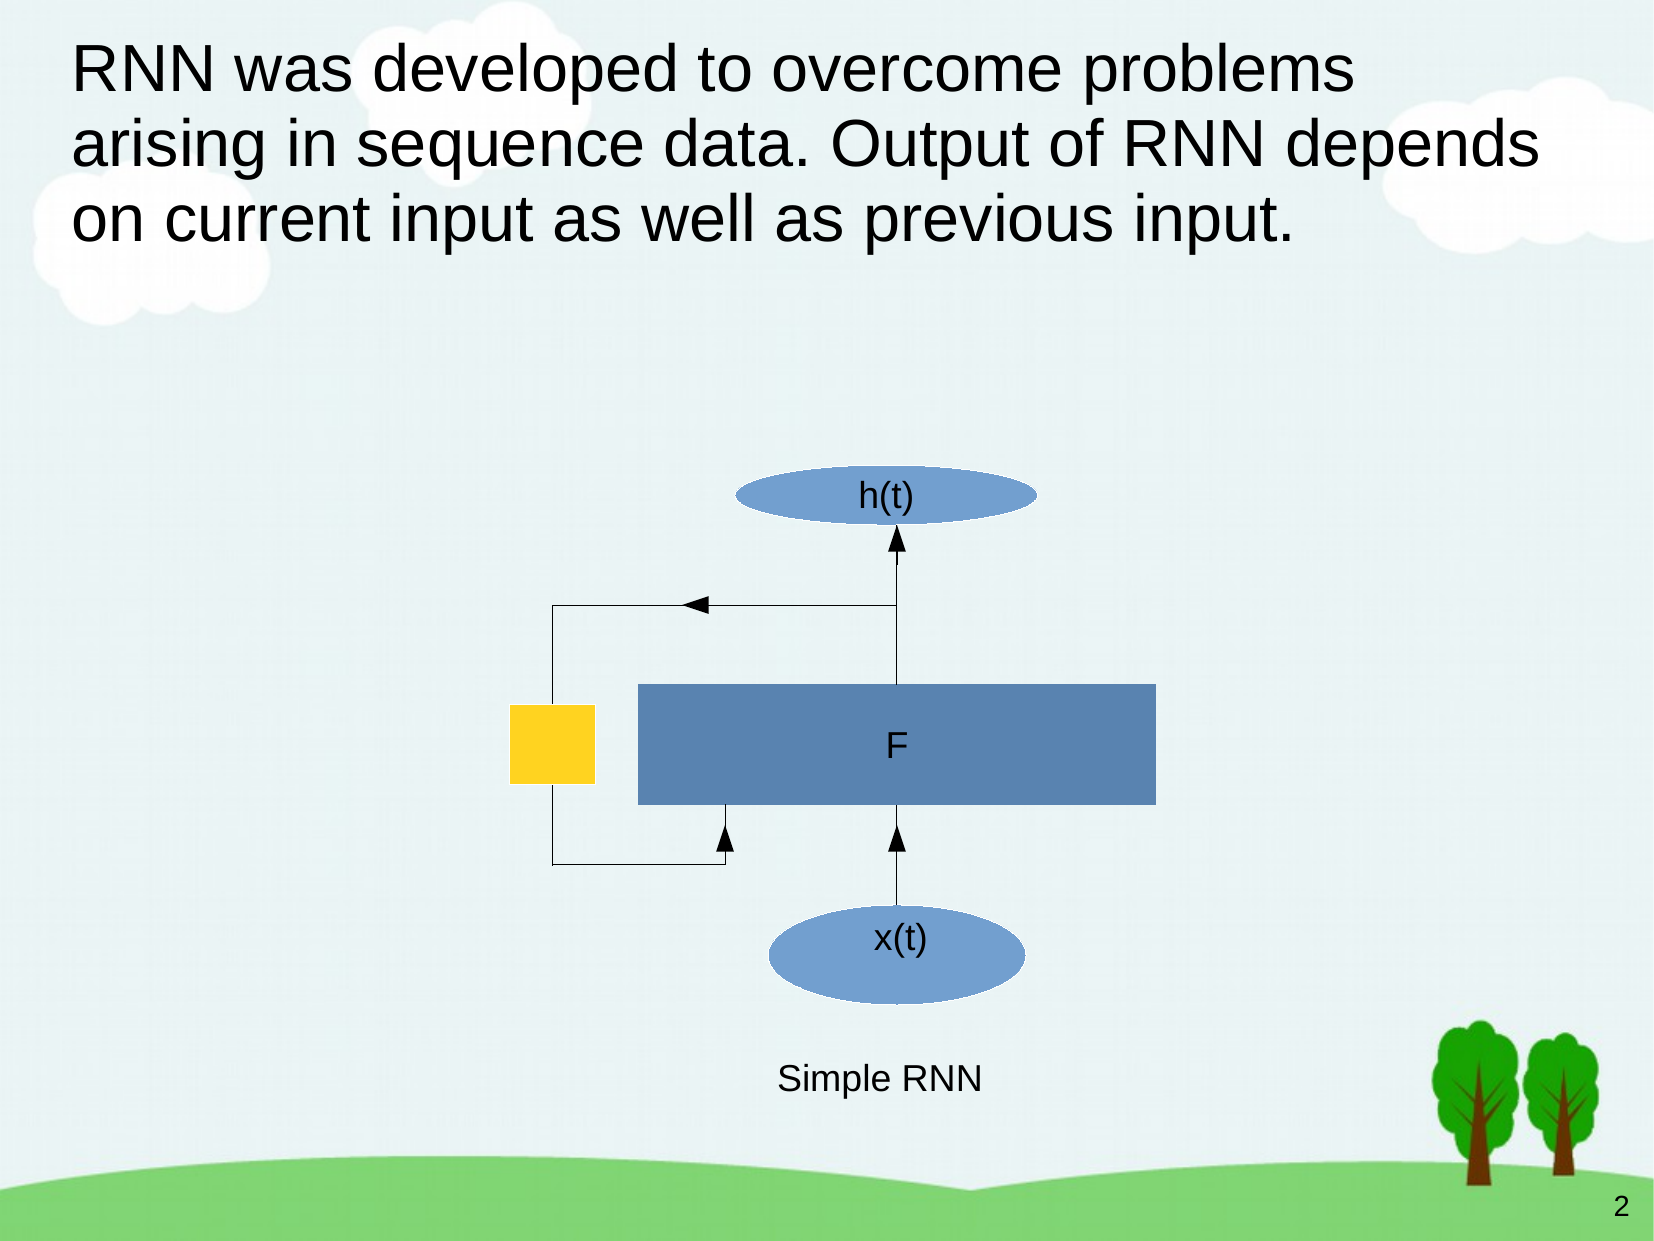

# RNN was developed to overcome problems arising in sequence data. Output of RNN depends on current input as well as previous input.
h(t)
F
 x(t)
 Simple RNN
2